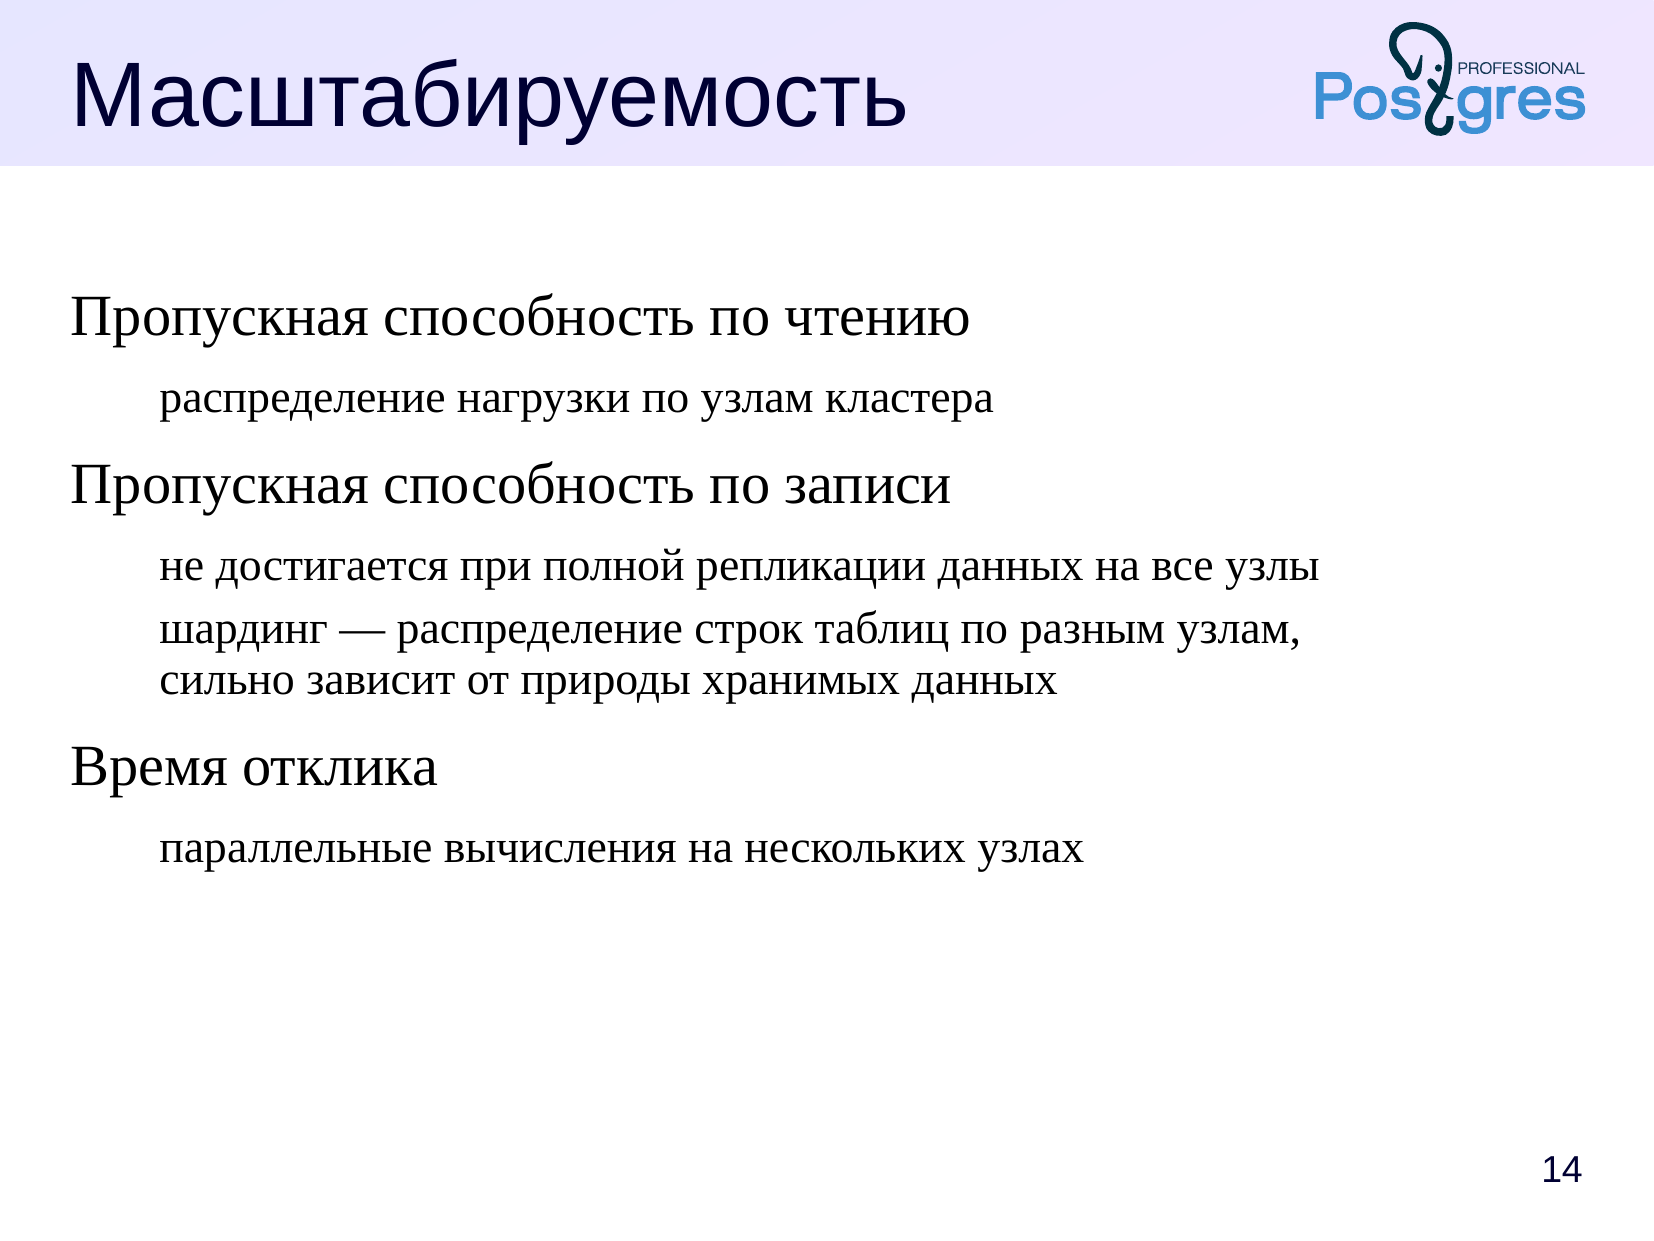

# Масштабируемость
Пропускная способность по чтению
распределение нагрузки по узлам кластера
Пропускная способность по записи
не достигается при полной репликации данных на все узлы
шардинг — распределение строк таблиц по разным узлам,
сильно зависит от природы хранимых данных
Время отклика
параллельные вычисления на нескольких узлах